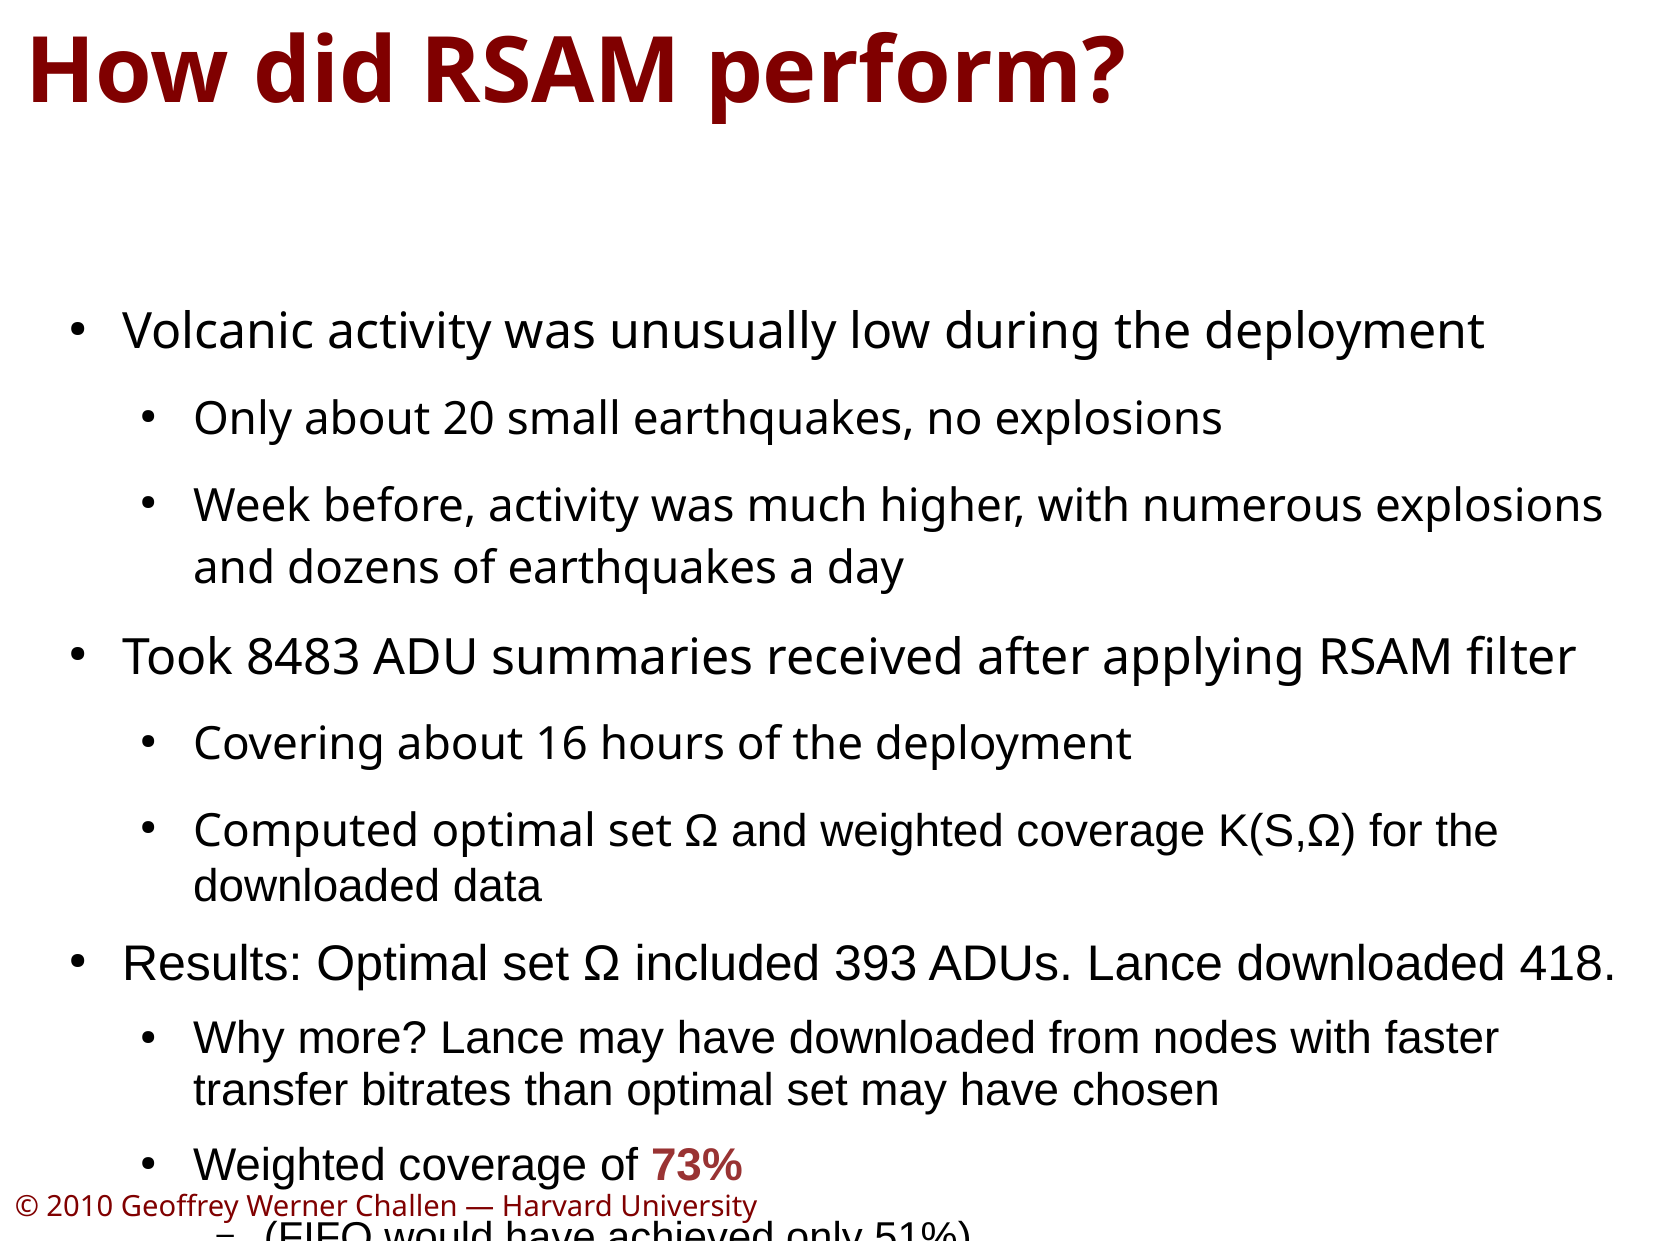

# How did RSAM perform?
Volcanic activity was unusually low during the deployment
Only about 20 small earthquakes, no explosions
Week before, activity was much higher, with numerous explosions and dozens of earthquakes a day
Took 8483 ADU summaries received after applying RSAM filter
Covering about 16 hours of the deployment
Computed optimal set Ω and weighted coverage K(S,Ω) for the downloaded data
Results: Optimal set Ω included 393 ADUs. Lance downloaded 418.
Why more? Lance may have downloaded from nodes with faster transfer bitrates than optimal set may have chosen
Weighted coverage of 73%
(FIFO would have achieved only 51%)
Lower than simulations, probably due to lack of variation in ADU priorities